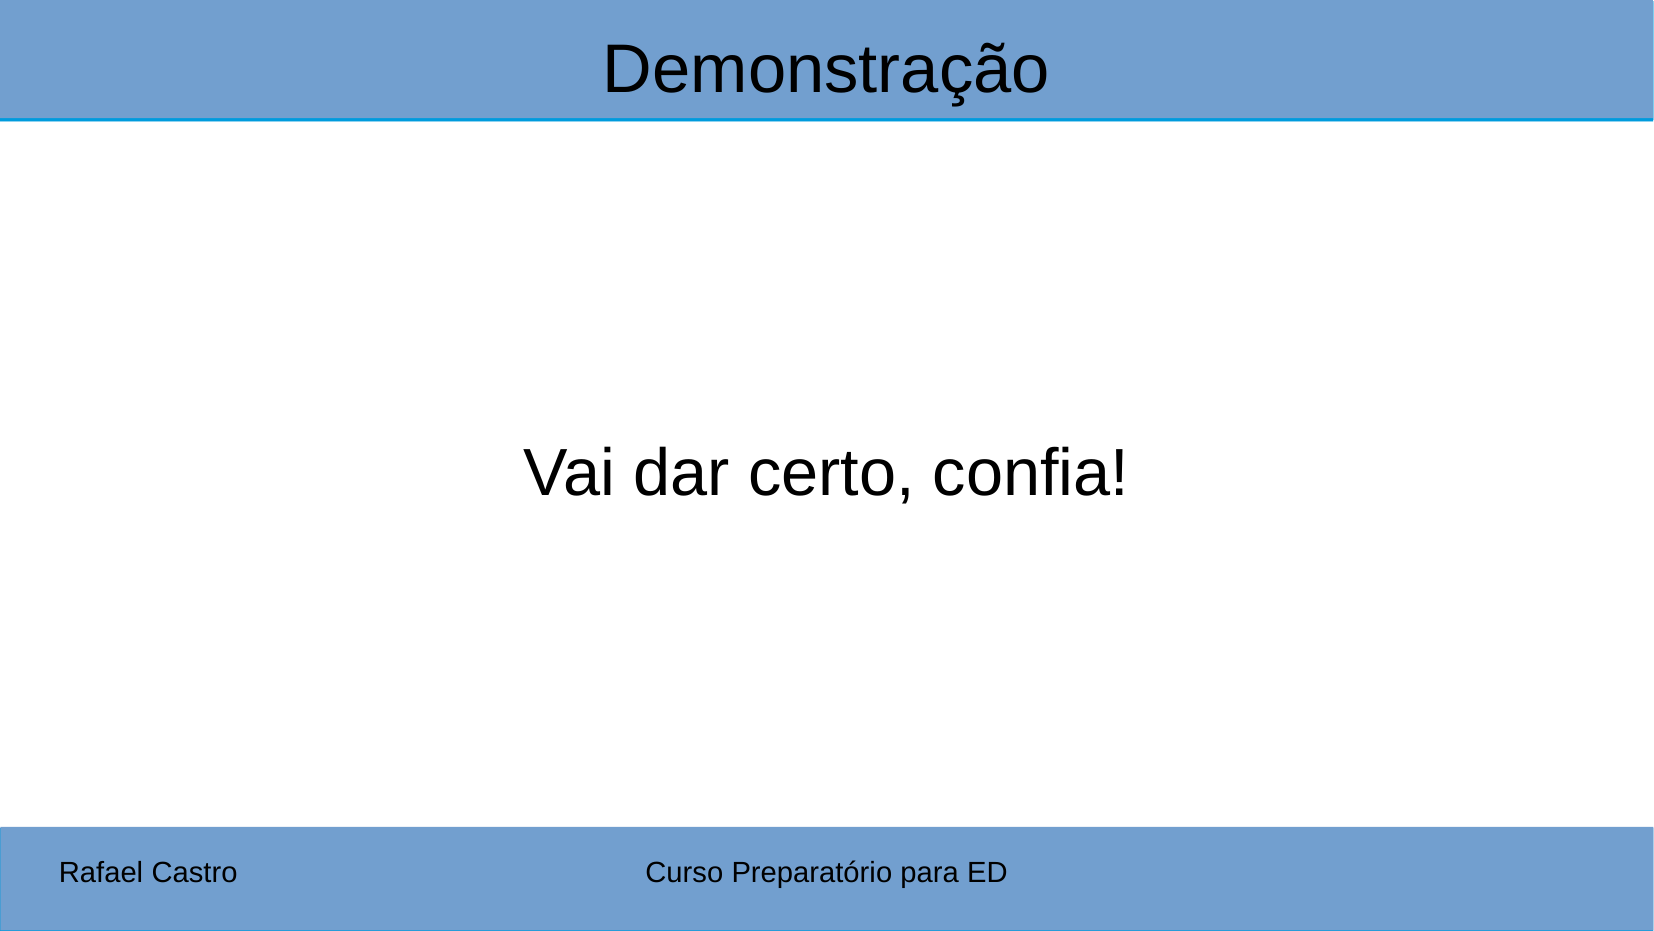

# Demonstração
Vai dar certo, confia!
Curso Preparatório para ED